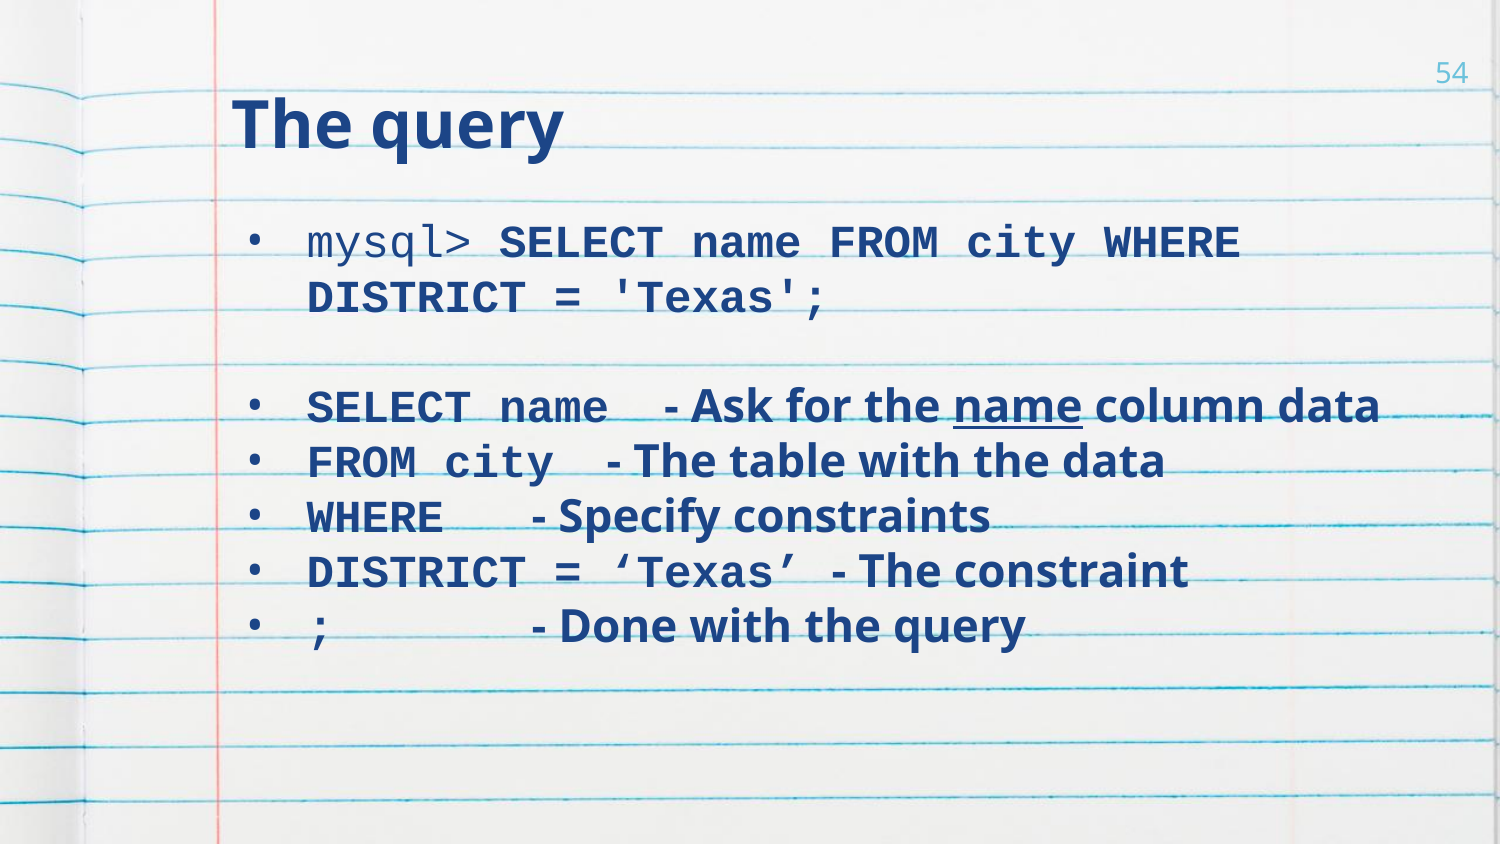

# The query
mysql> SELECT name FROM city WHERE DISTRICT = 'Texas';
SELECT name - Ask for the name column data
FROM city 	- The table with the data
WHERE		- Specify constraints
DISTRICT = ‘Texas’	- The constraint
; 			- Done with the query